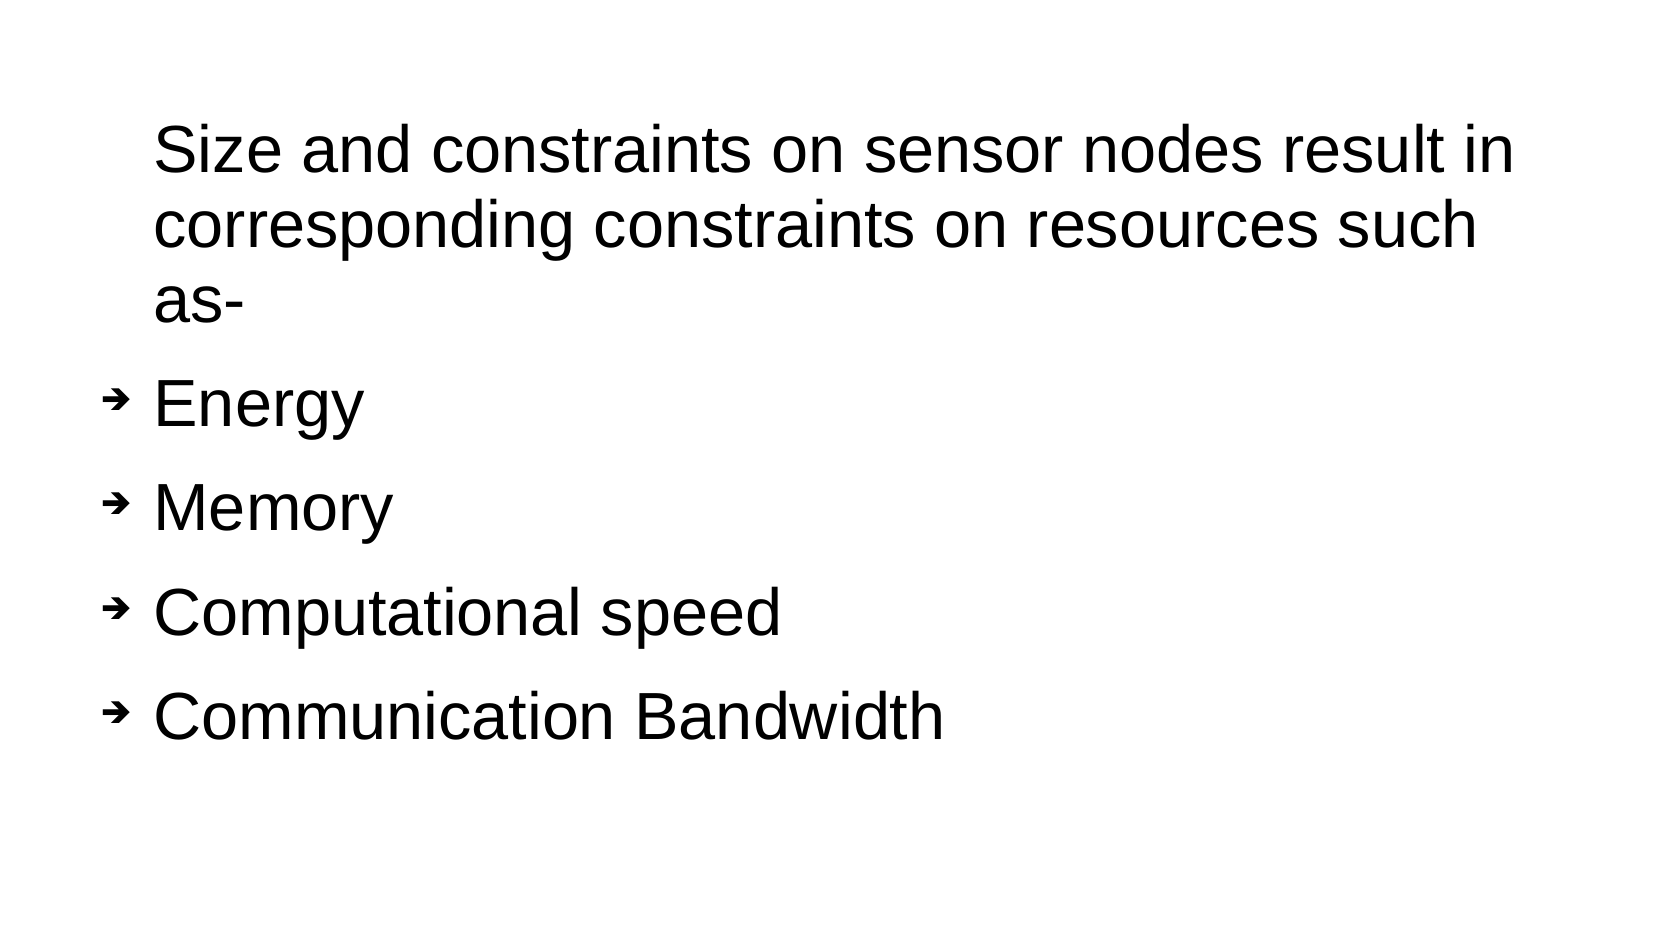

# Size and constraints on sensor nodes result in corresponding constraints on resources such as-
Energy
Memory
Computational speed
Communication Bandwidth